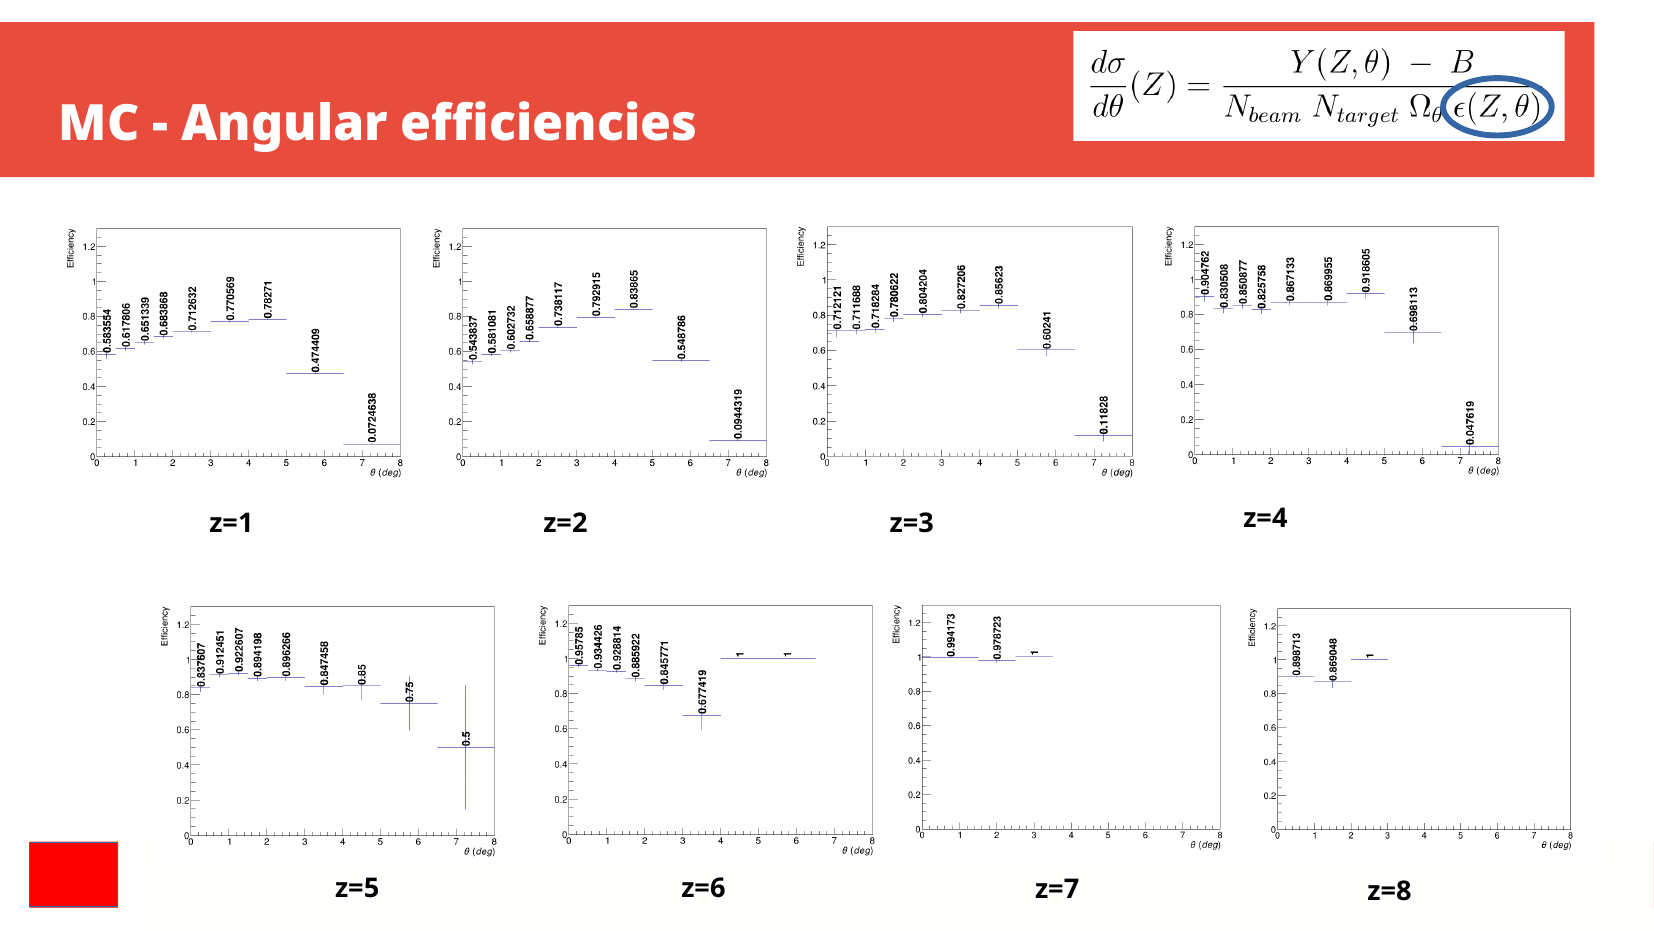

# MC - Angular efficiencies
z=4
z=1
z=2
z=3
59
Giacomo Ubaldi
z=5
z=6
z=7
z=8